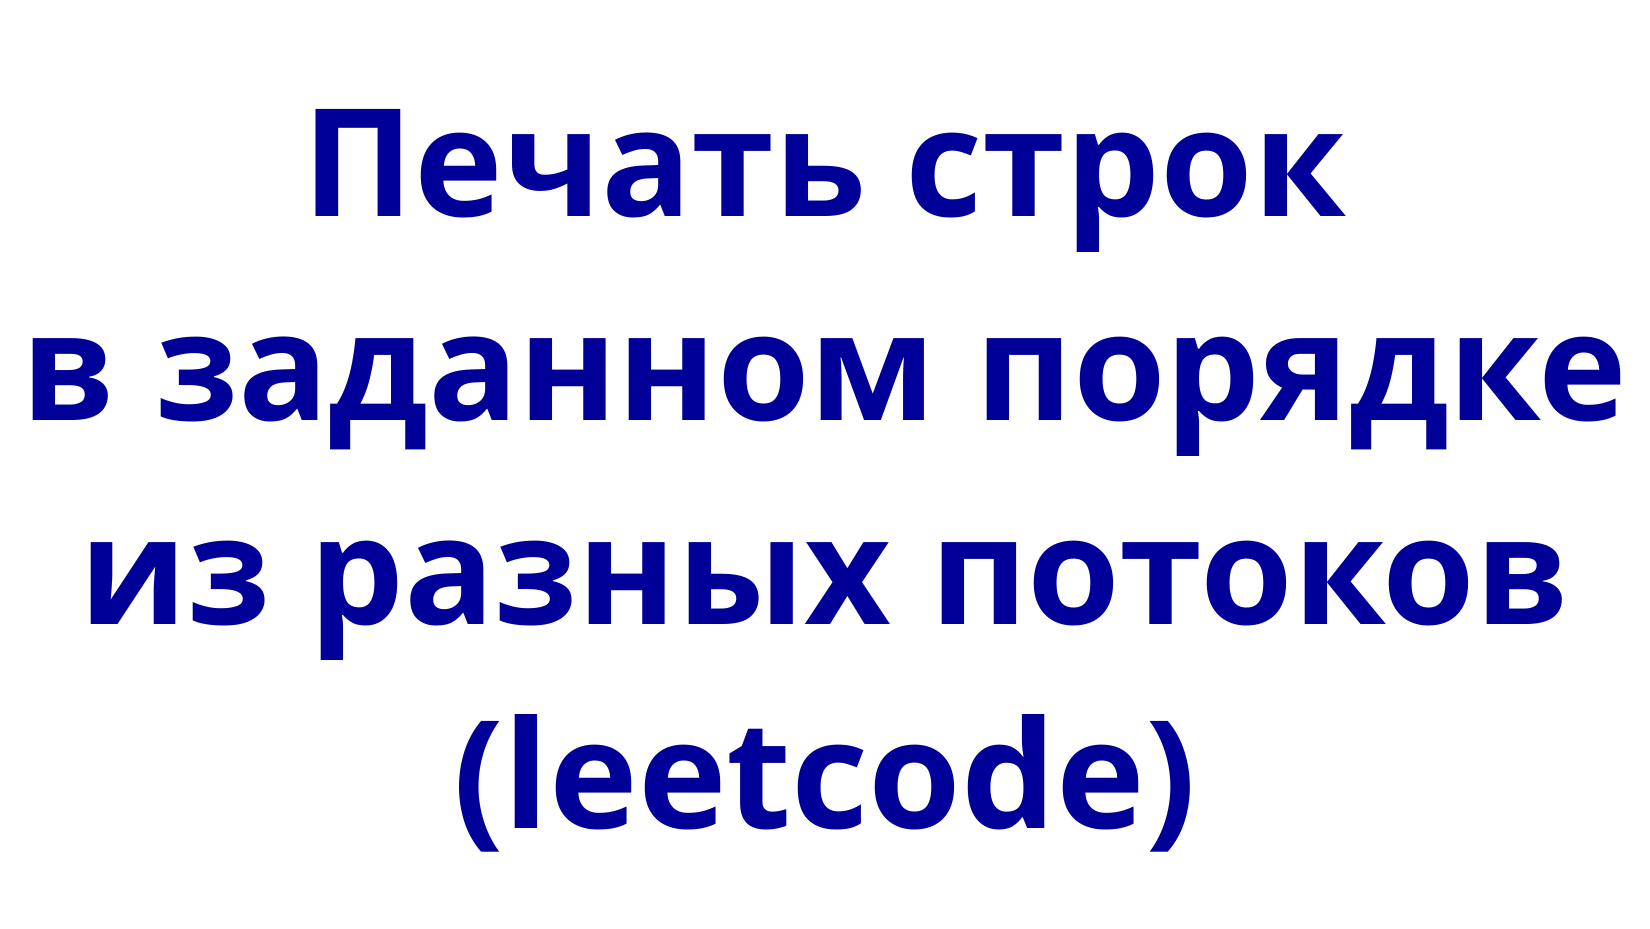

# Печать строк
в заданном порядке
из разных потоков
(leetcode)